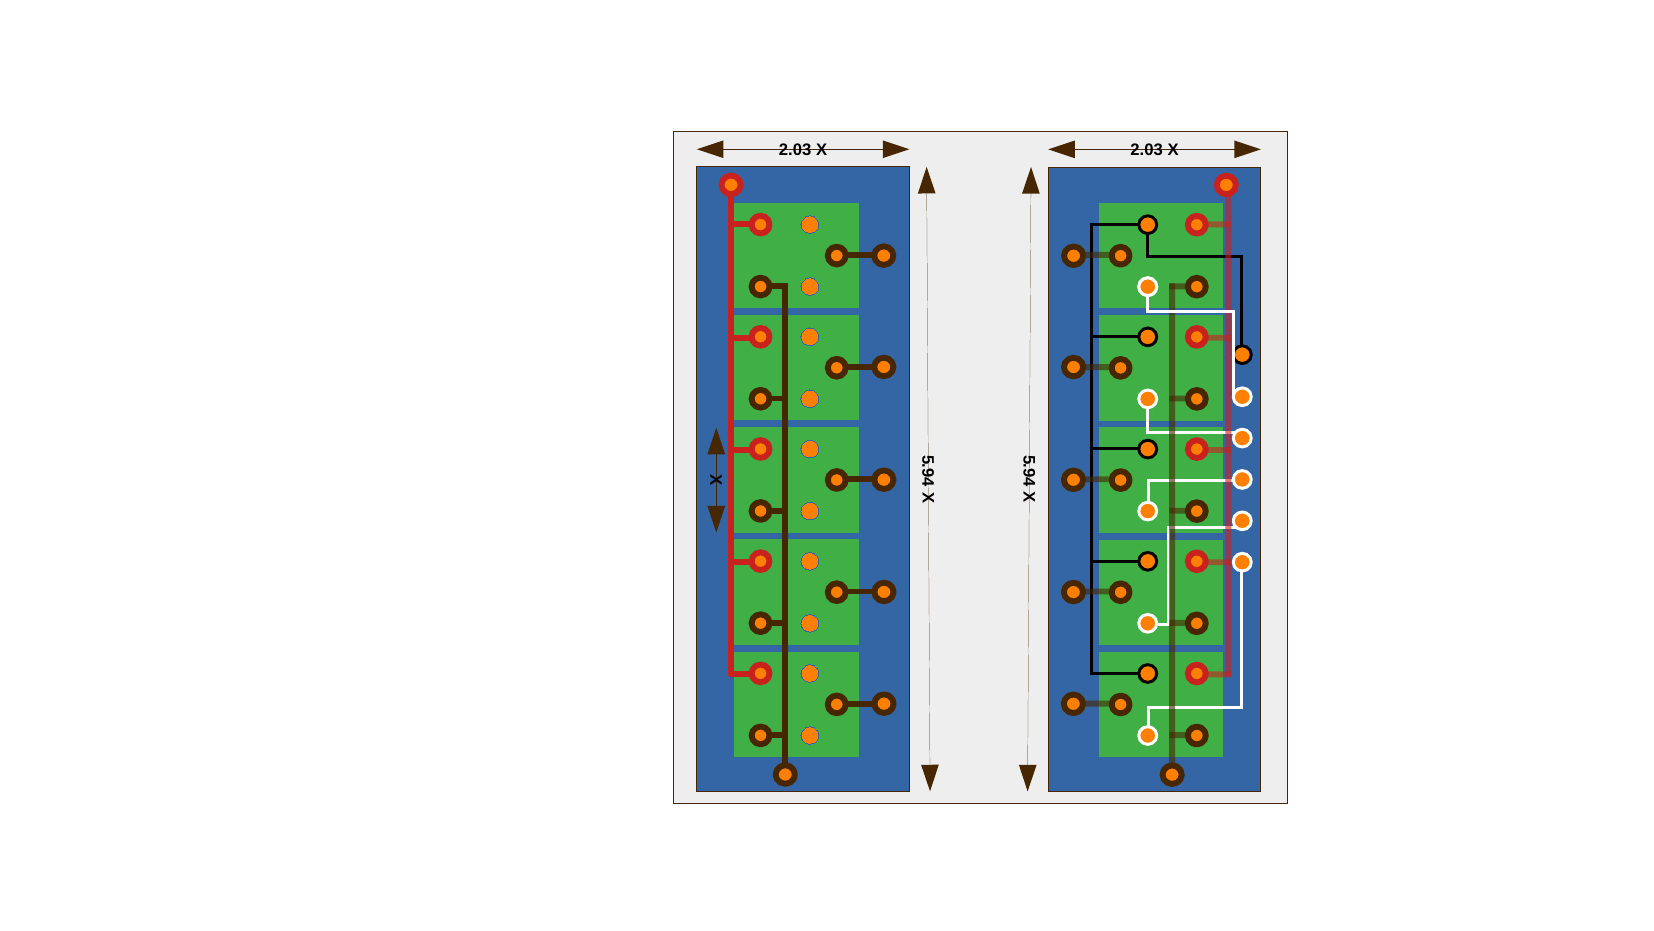

2.03 X
2.03 X
5.94 X
5.94 X
X